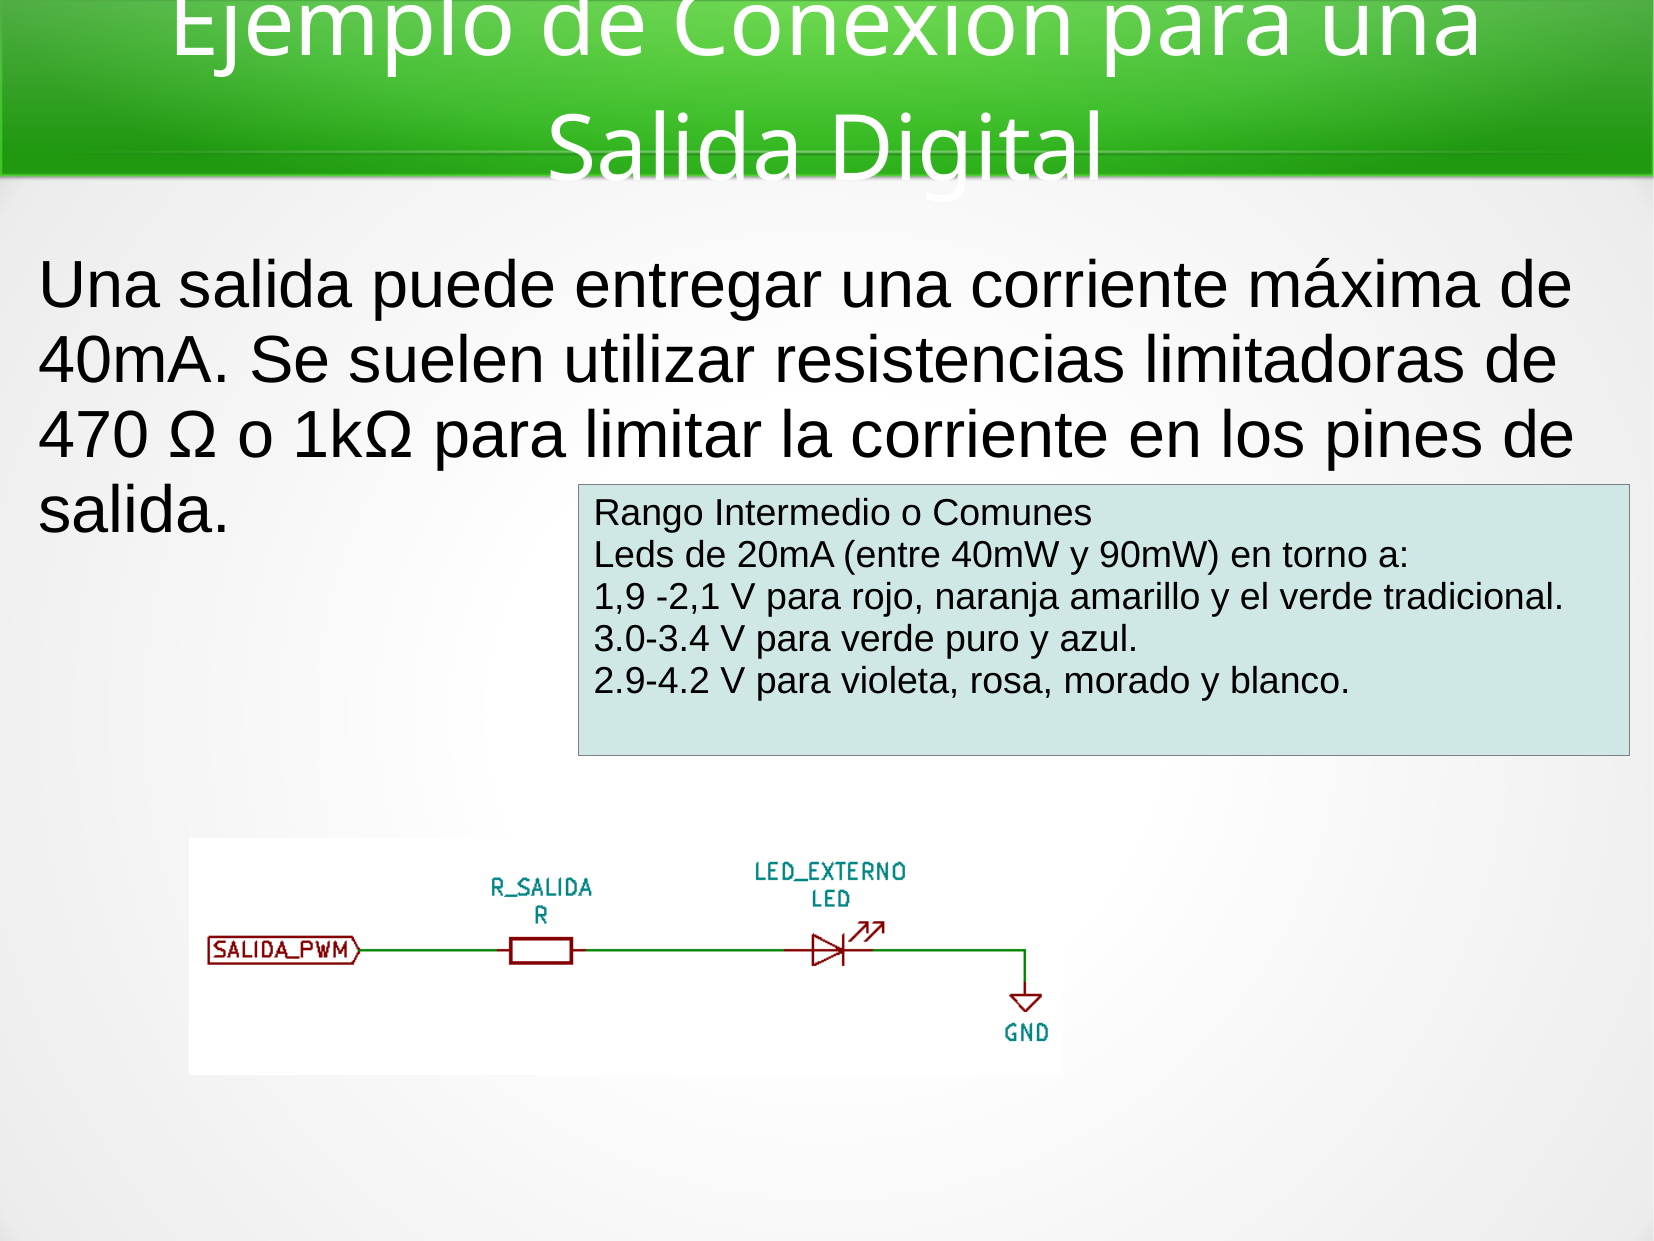

# Ejemplo de Conexión para una Salida Digital
Una salida puede entregar una corriente máxima de 40mA. Se suelen utilizar resistencias limitadoras de 470 Ω o 1kΩ para limitar la corriente en los pines de salida.
Rango Intermedio o Comunes
Leds de 20mA (entre 40mW y 90mW) en torno a:
1,9 -2,1 V para rojo, naranja amarillo y el verde tradicional.
3.0-3.4 V para verde puro y azul.
2.9-4.2 V para violeta, rosa, morado y blanco.